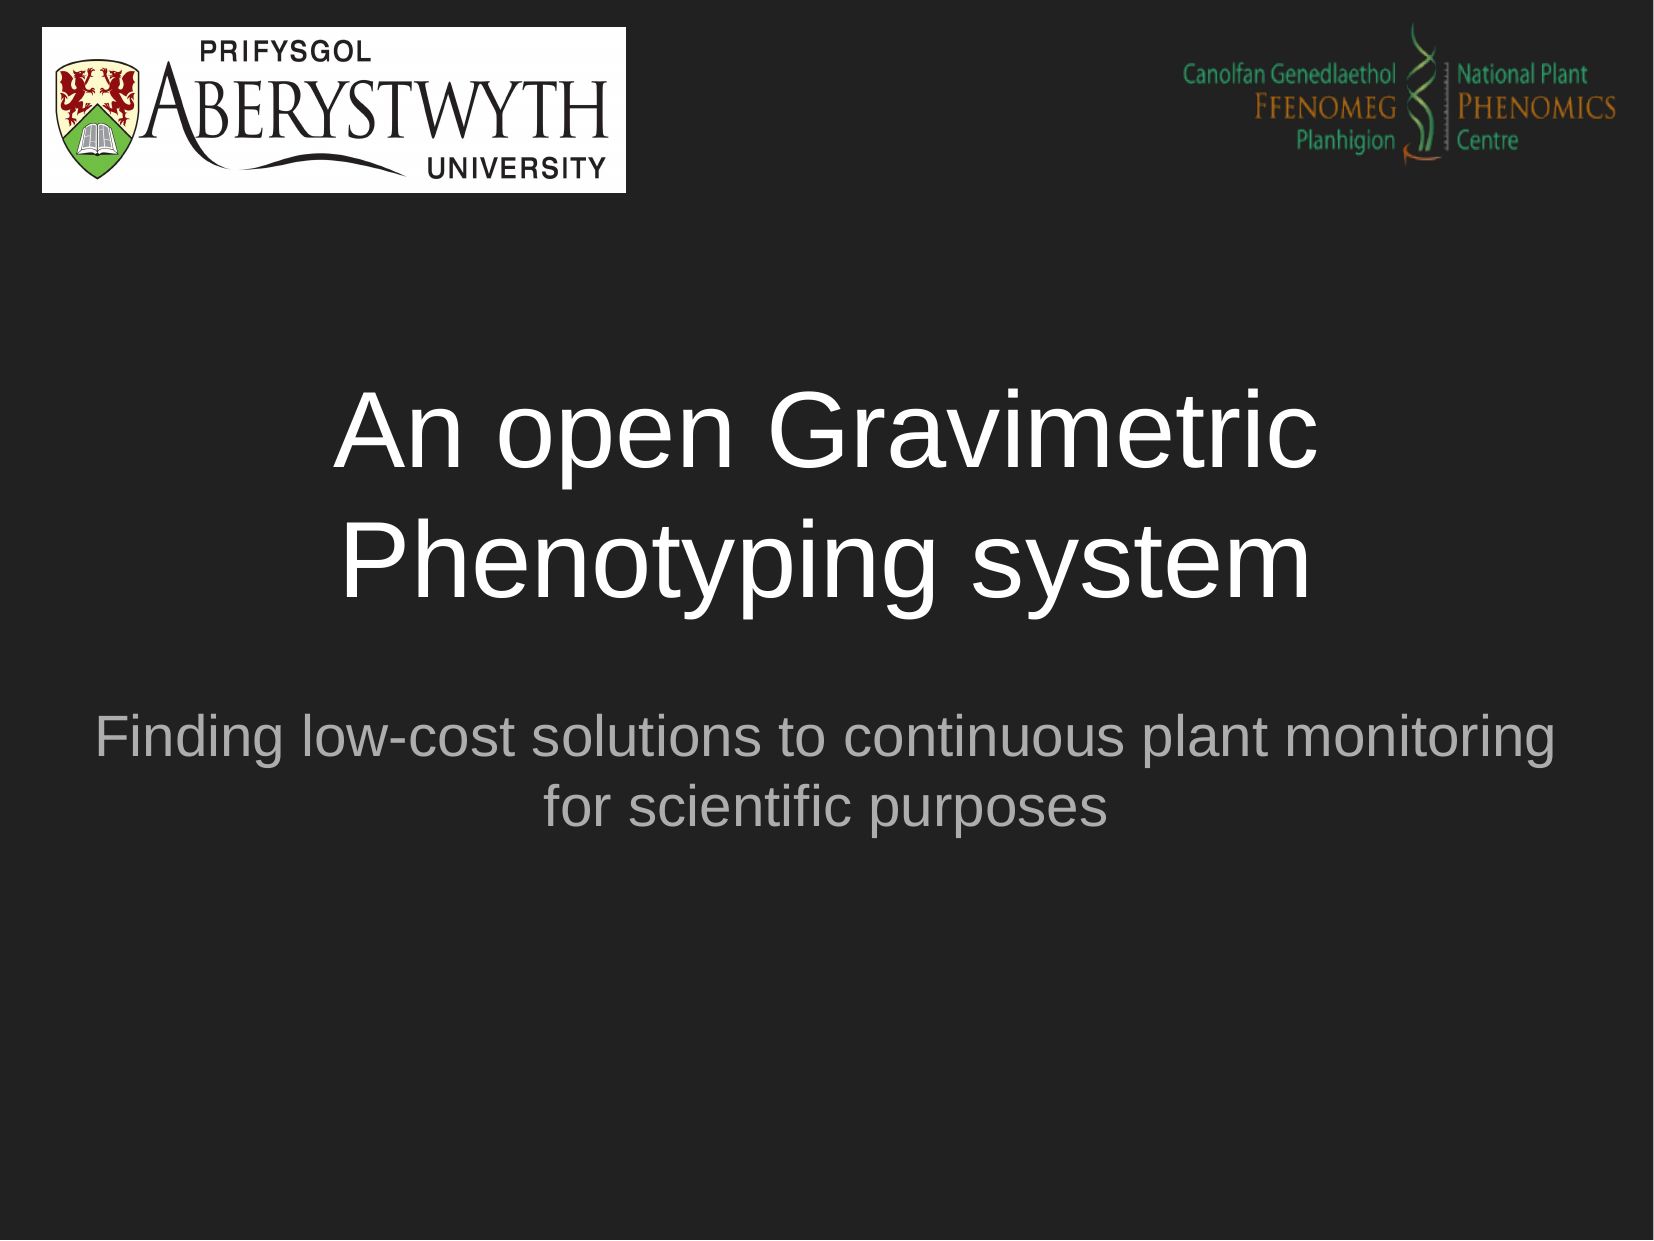

# An open Gravimetric Phenotyping system
Finding low-cost solutions to continuous plant monitoring for scientific purposes